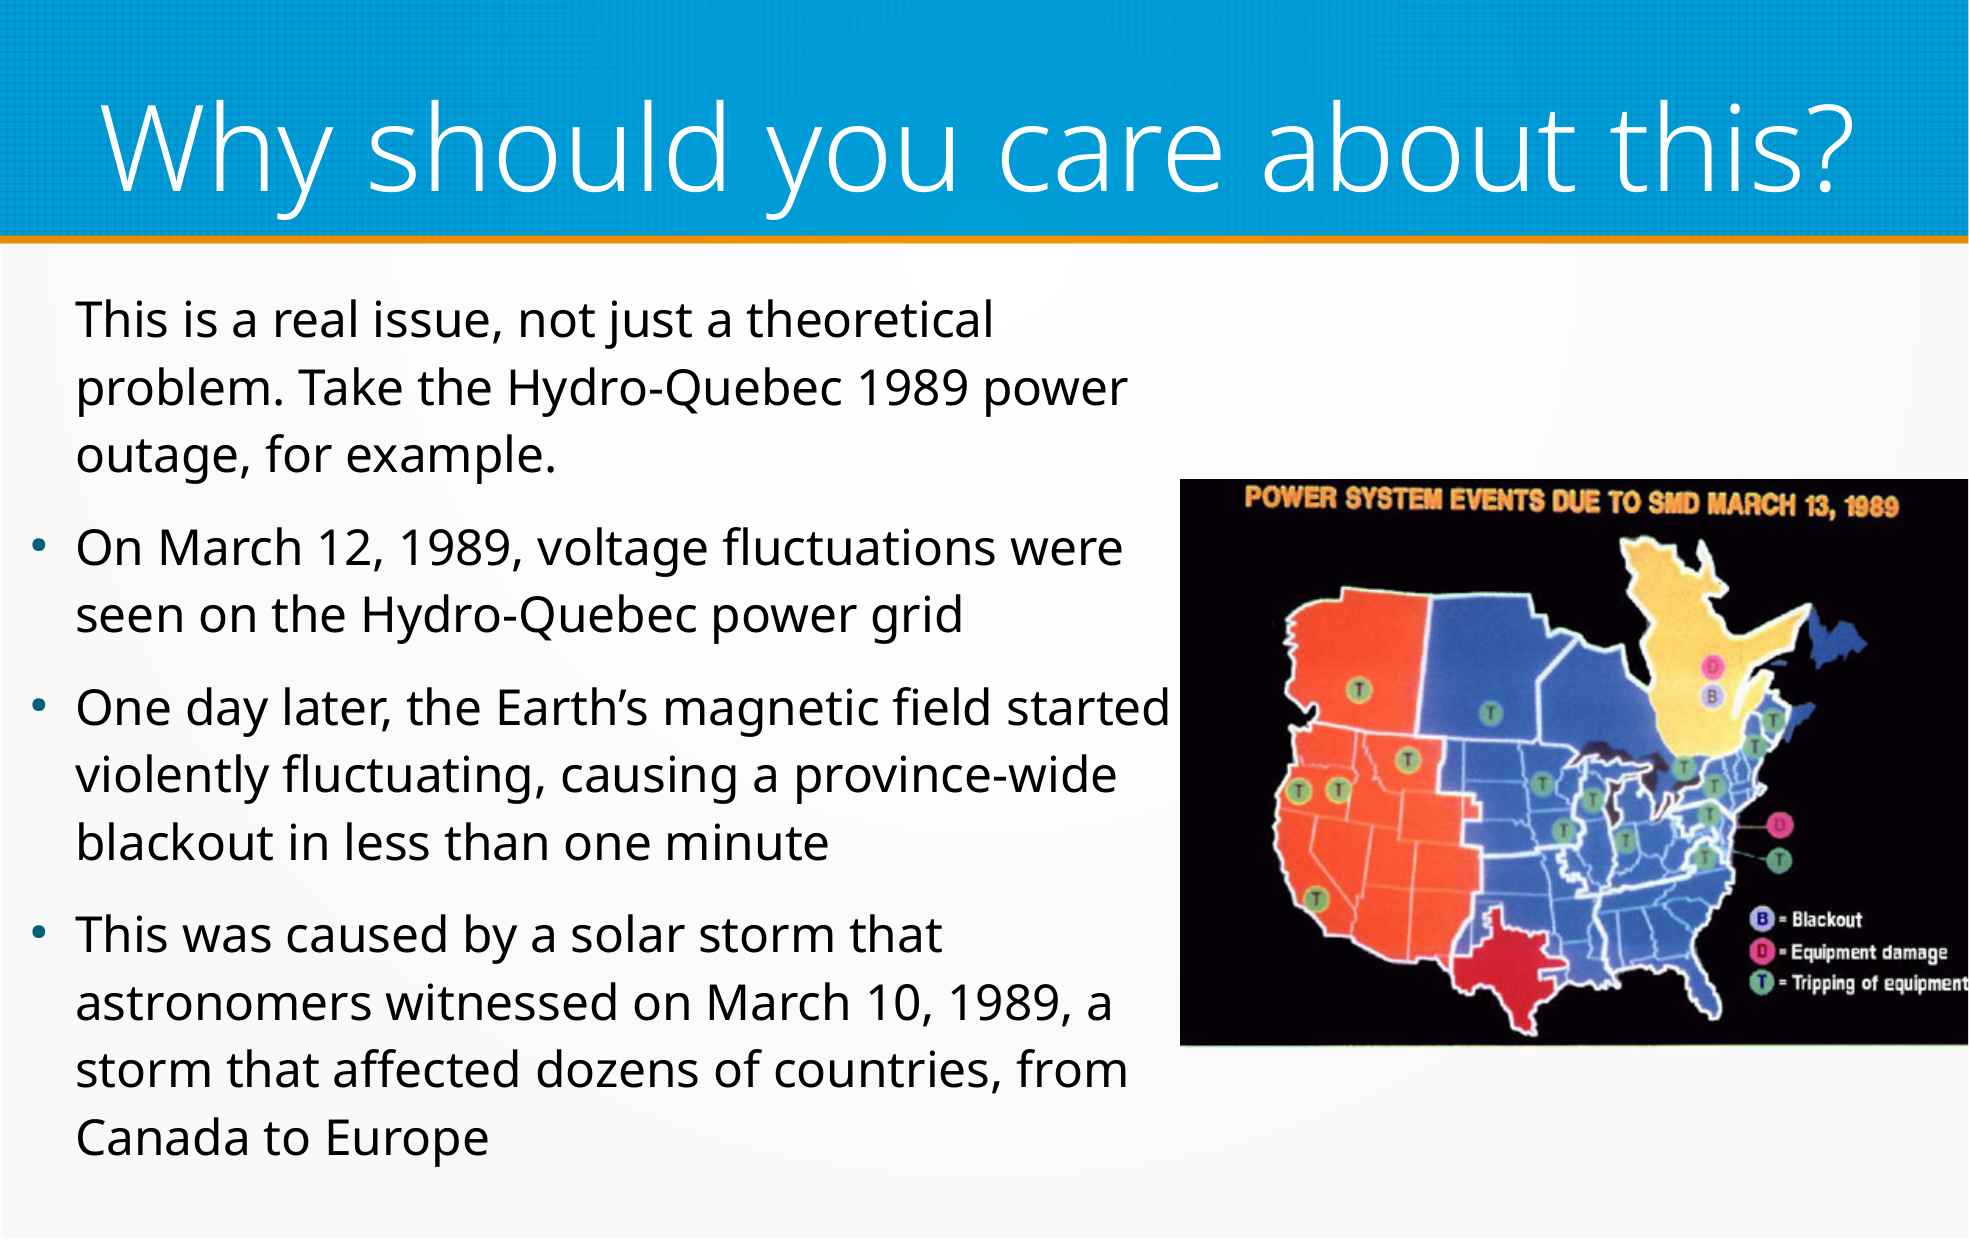

# Why should you care about this?
This is a real issue, not just a theoretical problem. Take the Hydro-Quebec 1989 power outage, for example.
On March 12, 1989, voltage fluctuations were seen on the Hydro-Quebec power grid
One day later, the Earth’s magnetic field started violently fluctuating, causing a province-wide blackout in less than one minute
This was caused by a solar storm that astronomers witnessed on March 10, 1989, a storm that affected dozens of countries, from Canada to Europe